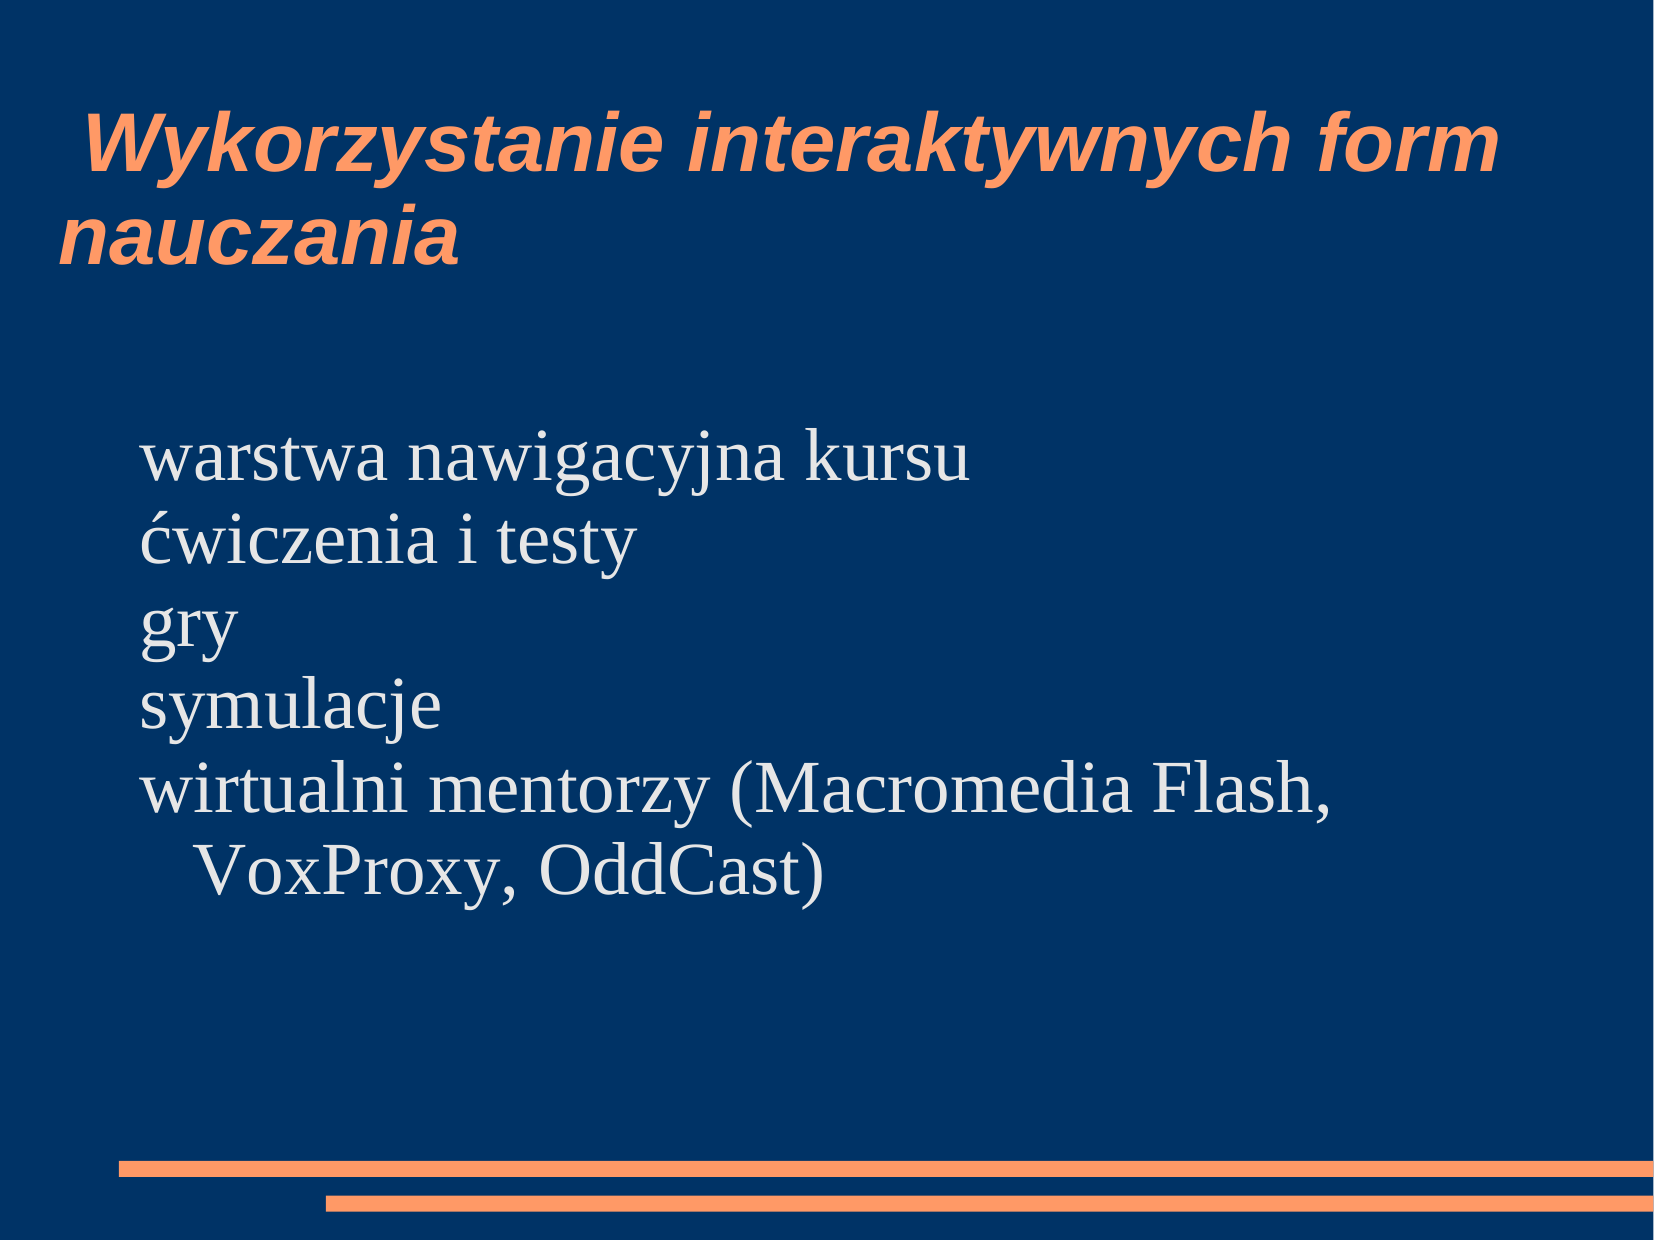

# Wykorzystanie interaktywnych form nauczania
warstwa nawigacyjna kursu
ćwiczenia i testy
gry
symulacje
wirtualni mentorzy (Macromedia Flash, VoxProxy, OddCast)